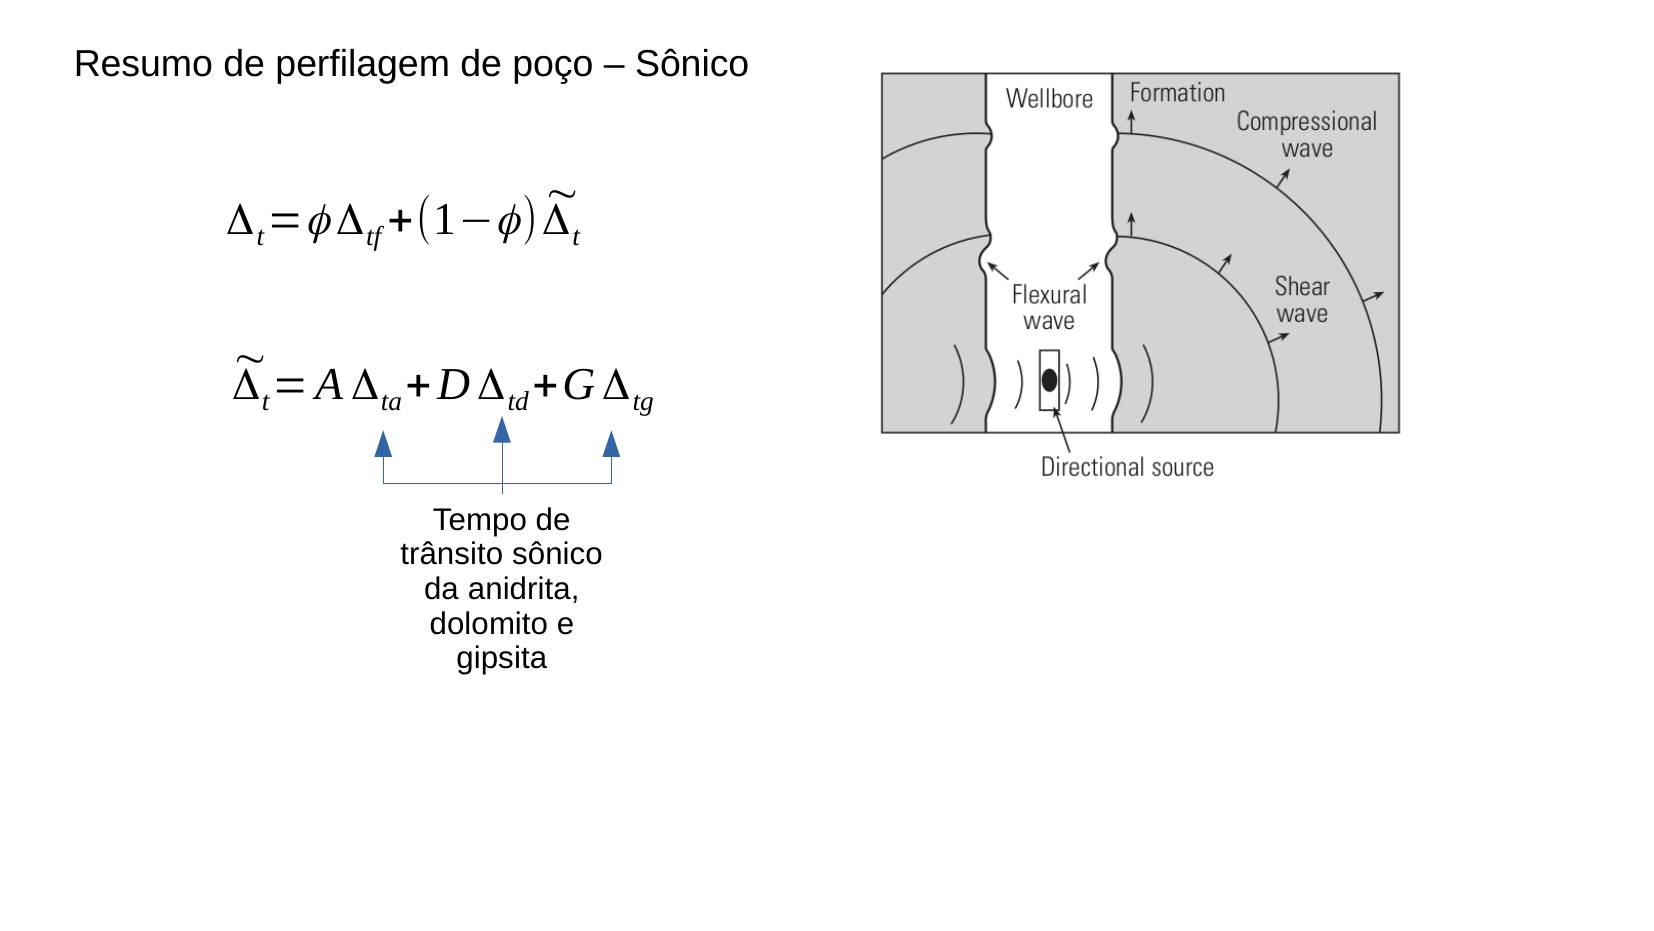

Resumo de perfilagem de poço – Sônico
Tempo de trânsito sônico da anidrita, dolomito e gipsita